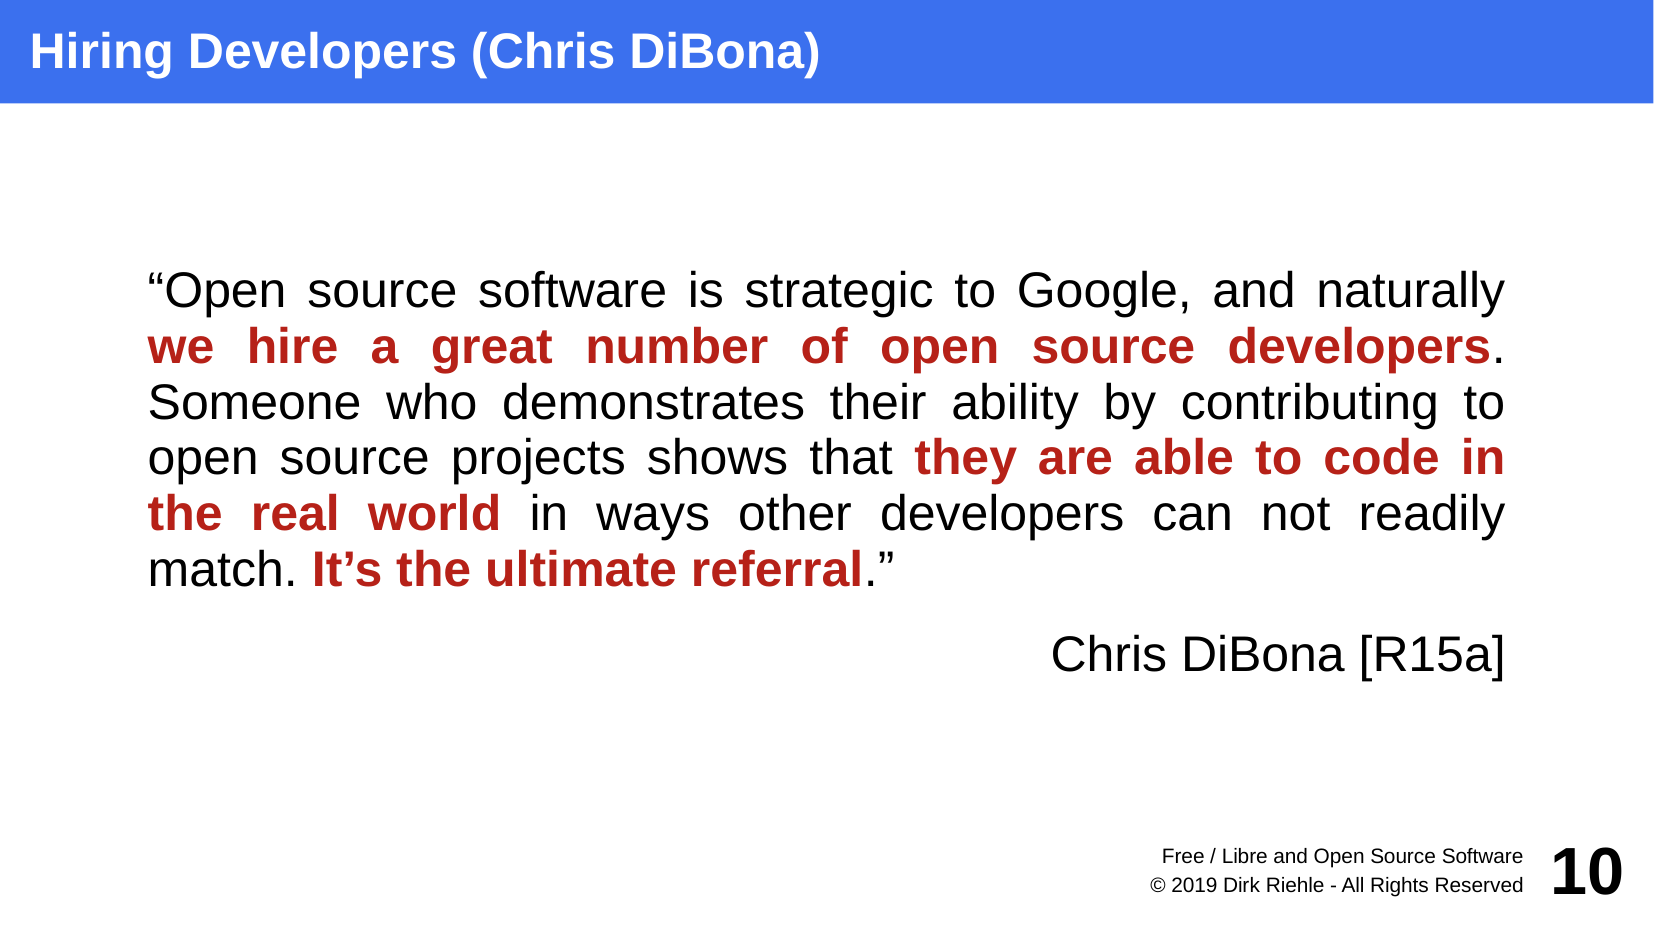

# Hiring Developers (Chris DiBona)
“Open source software is strategic to Google, and naturally we hire a great number of open source developers. Someone who demonstrates their ability by contributing to open source projects shows that they are able to code in the real world in ways other developers can not readily match. It’s the ultimate referral.”
	Chris DiBona [R15a]
Free / Libre and Open Source Software
10
© 2019 Dirk Riehle - All Rights Reserved